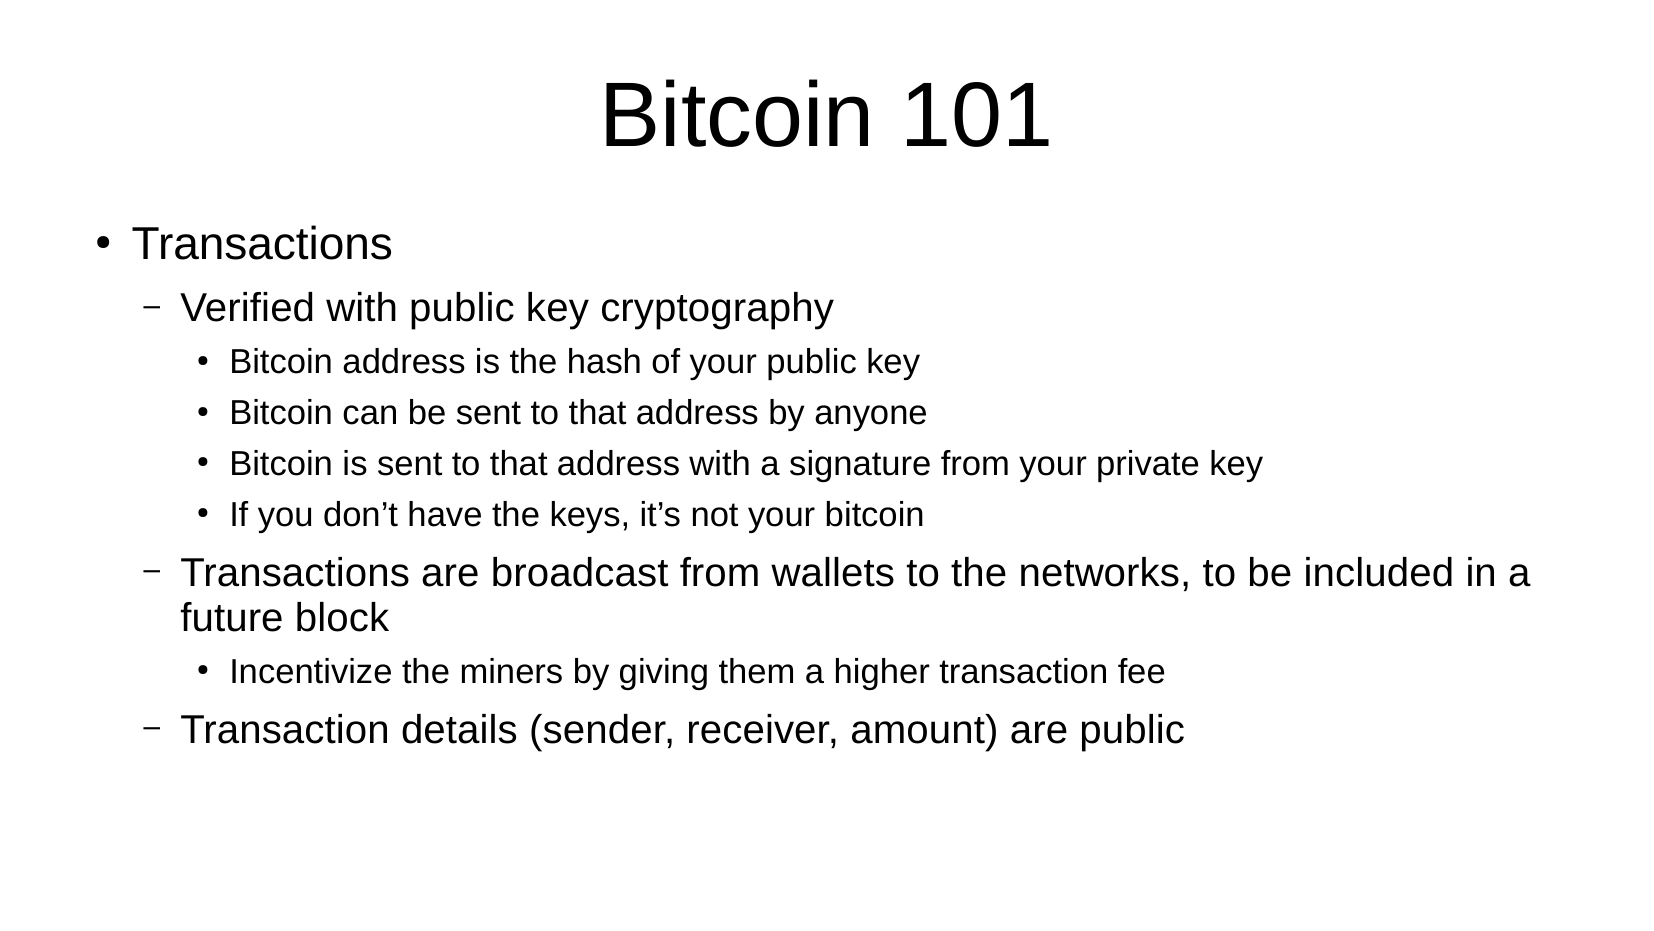

# Bitcoin 101
Transactions
Verified with public key cryptography
Bitcoin address is the hash of your public key
Bitcoin can be sent to that address by anyone
Bitcoin is sent to that address with a signature from your private key
If you don’t have the keys, it’s not your bitcoin
Transactions are broadcast from wallets to the networks, to be included in a future block
Incentivize the miners by giving them a higher transaction fee
Transaction details (sender, receiver, amount) are public